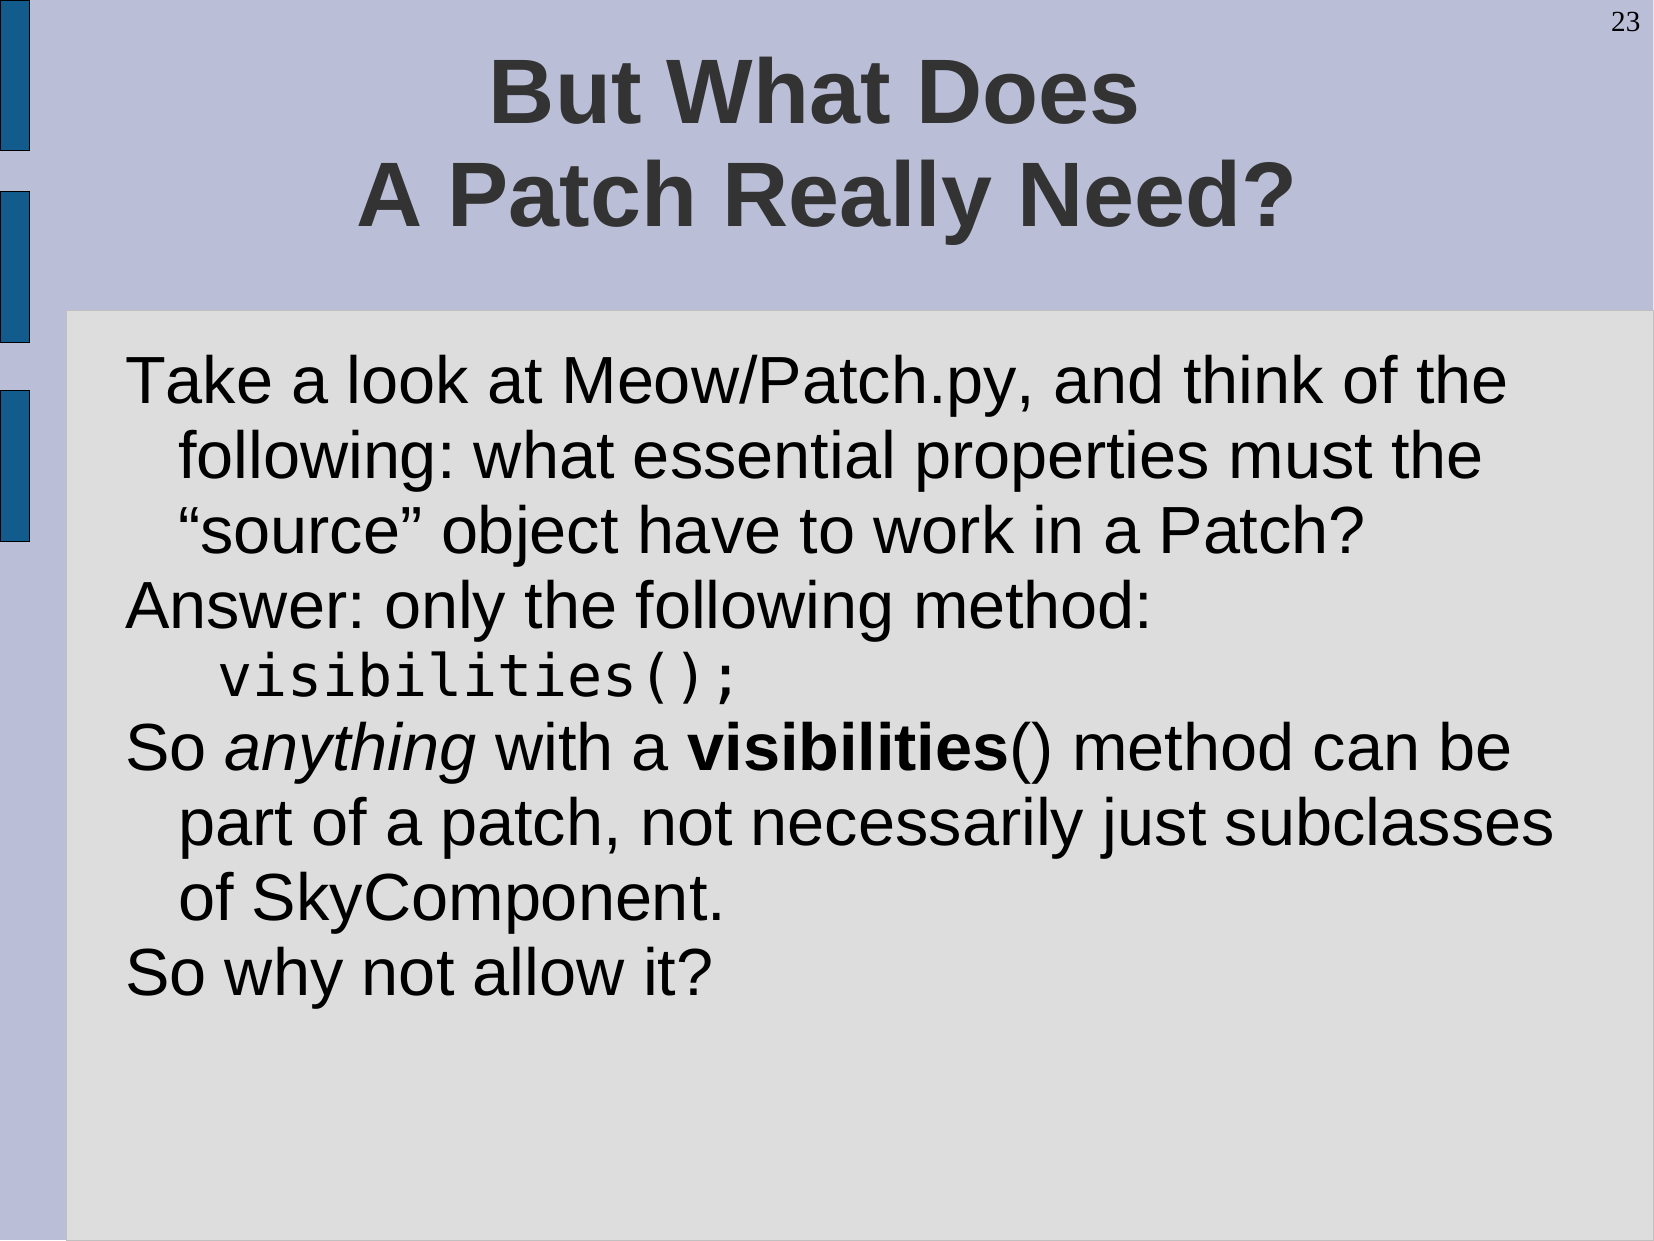

23
# But What Does A Patch Really Need?
Take a look at Meow/Patch.py, and think of the following: what essential properties must the “source” object have to work in a Patch?
Answer: only the following method:
 visibilities();
So anything with a visibilities() method can be part of a patch, not necessarily just subclasses of SkyComponent.
So why not allow it?